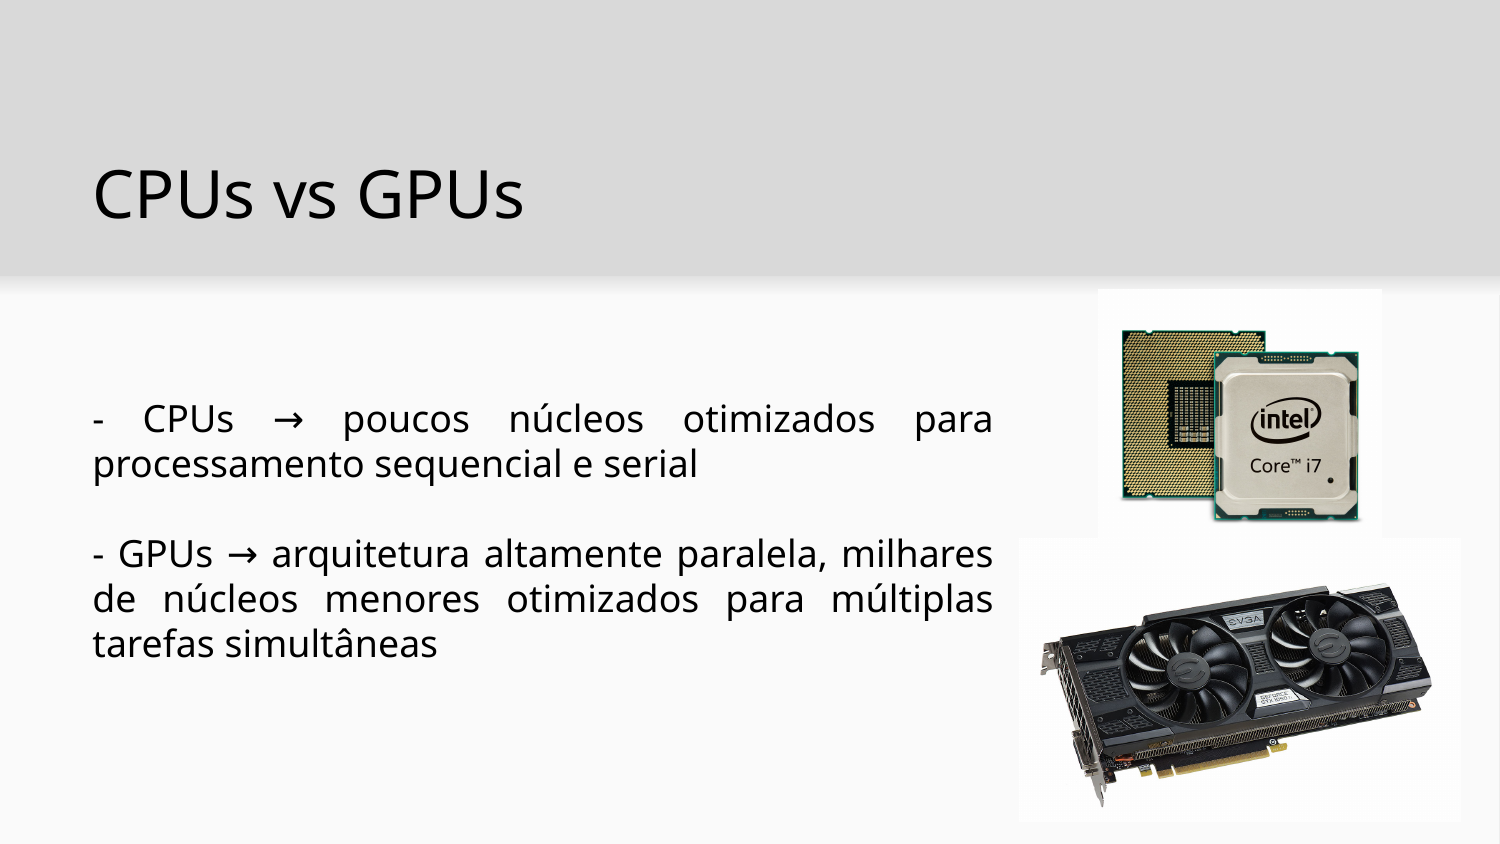

# CPUs vs GPUs
- CPUs → poucos núcleos otimizados para processamento sequencial e serial
- GPUs → arquitetura altamente paralela, milhares de núcleos menores otimizados para múltiplas tarefas simultâneas